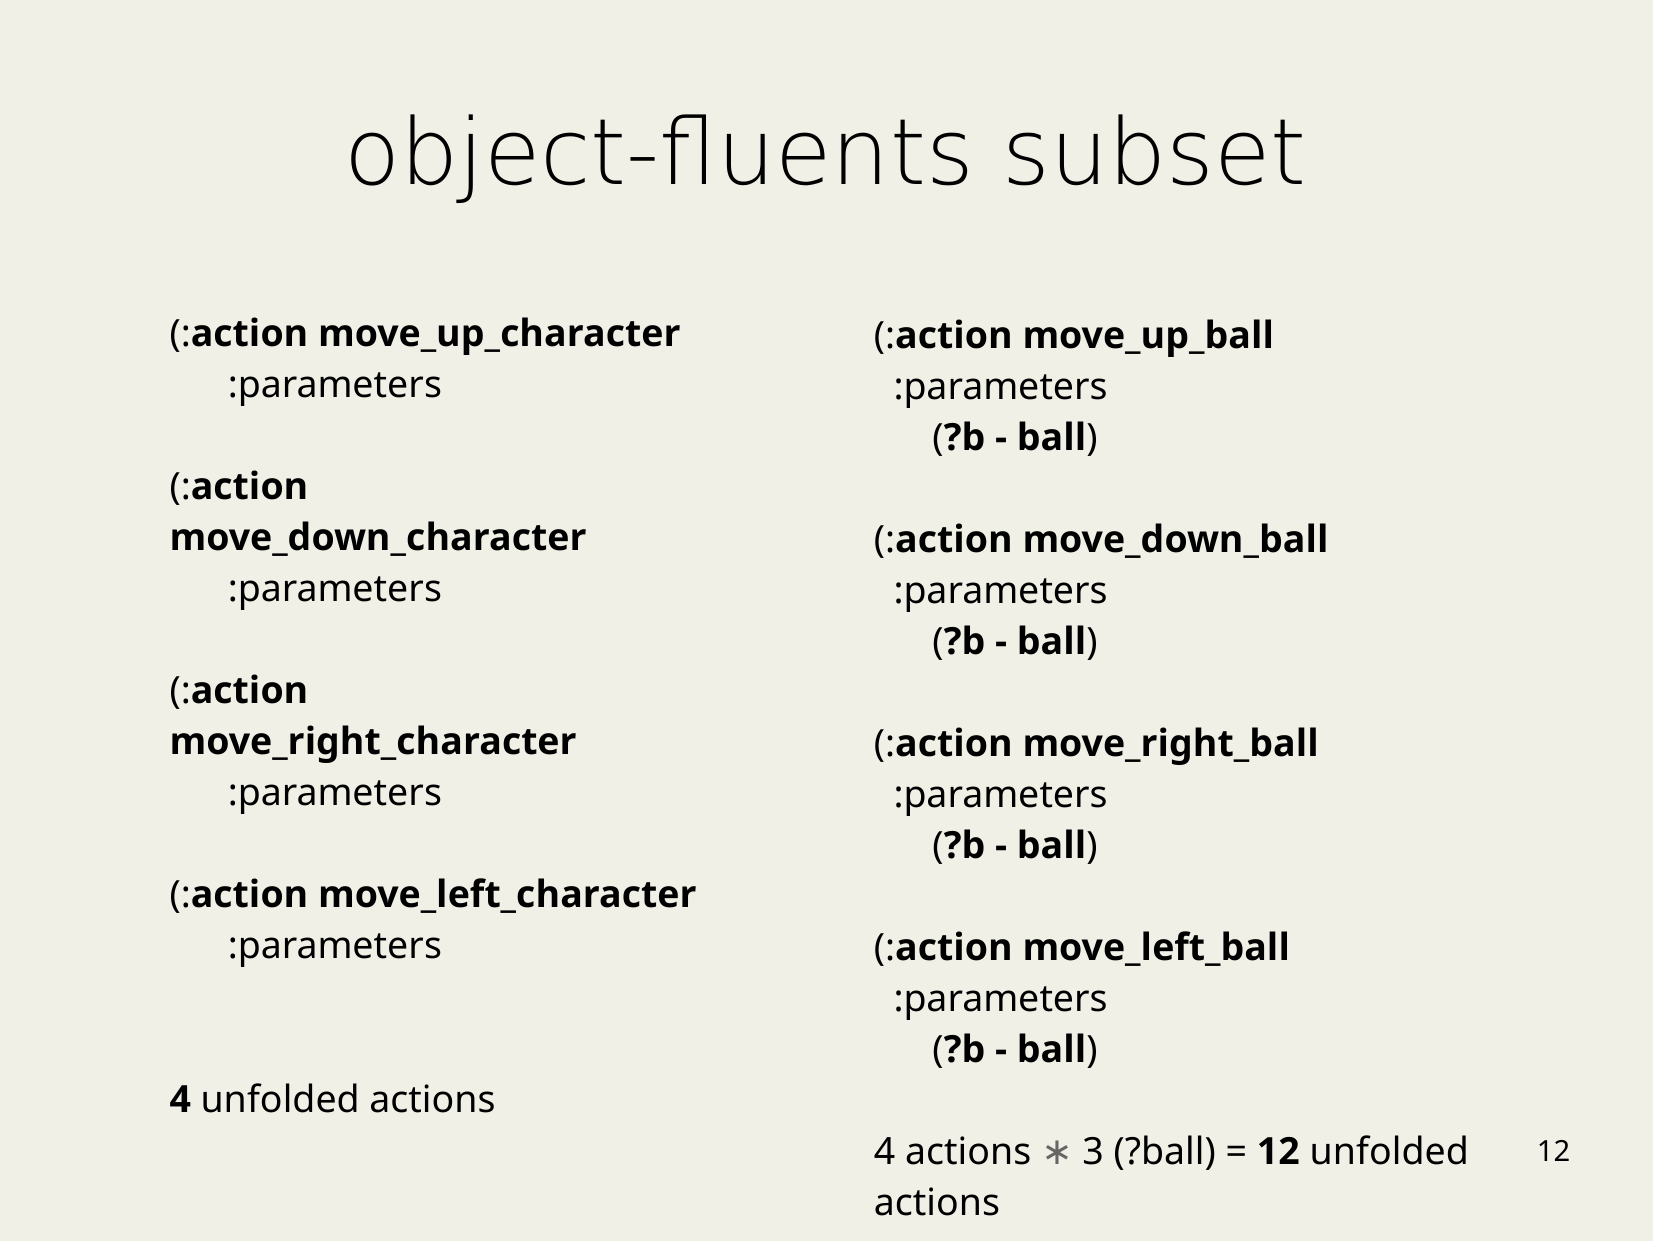

# object-fluents subset
(:action move_up_character
 :parameters
(:action move_down_character
 :parameters
(:action move_right_character
 :parameters
(:action move_left_character
 :parameters
4 unfolded actions
(:action move_up_ball
 :parameters
 (?b - ball)
(:action move_down_ball
 :parameters
 (?b - ball)
(:action move_right_ball
 :parameters
 (?b - ball)
(:action move_left_ball
 :parameters
 (?b - ball)
4 actions ∗ 3 (?ball) = 12 unfolded actions
12